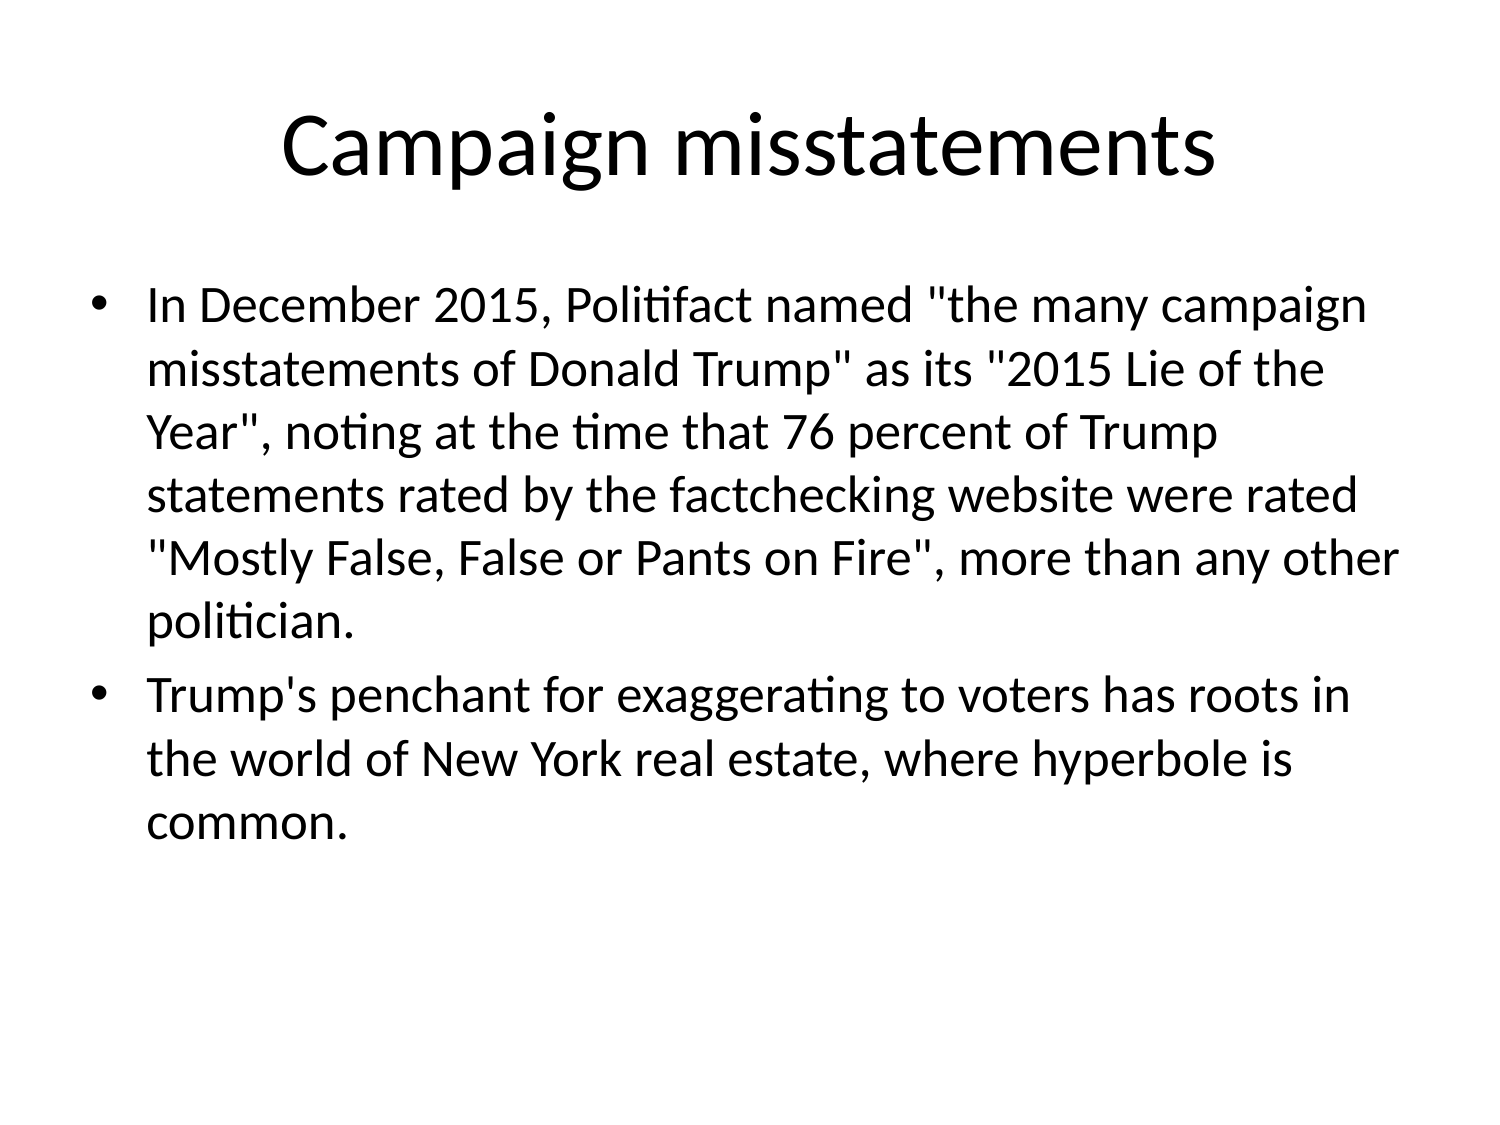

# Campaign misstatements
In December 2015, Politifact named "the many campaign misstatements of Donald Trump" as its "2015 Lie of the Year", noting at the time that 76 percent of Trump statements rated by the factchecking website were rated "Mostly False, False or Pants on Fire", more than any other politician.
Trump's penchant for exaggerating to voters has roots in the world of New York real estate, where hyperbole is common.